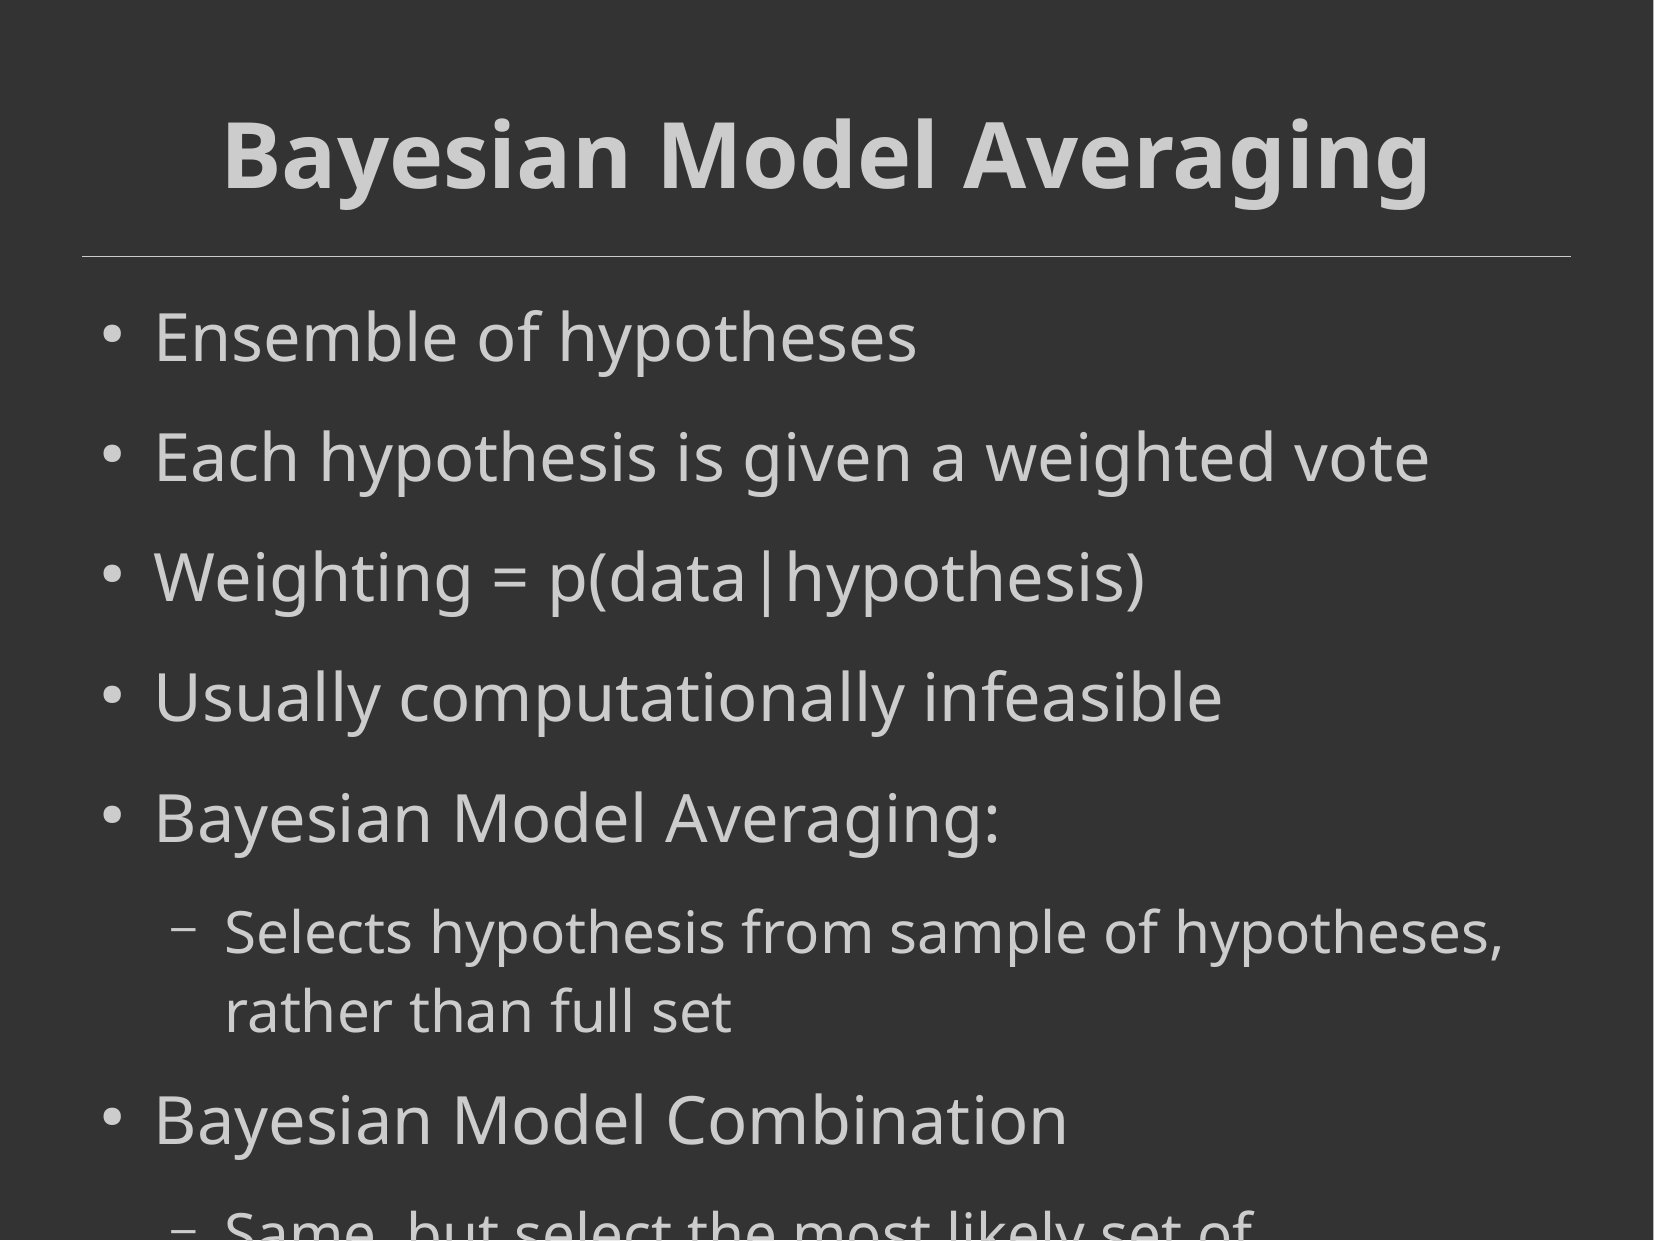

# Bayesian Model Averaging
Ensemble of hypotheses
Each hypothesis is given a weighted vote
Weighting = p(data|hypothesis)
Usually computationally infeasible
Bayesian Model Averaging:
Selects hypothesis from sample of hypotheses, rather than full set
Bayesian Model Combination
Same, but select the most likely set of hypotheses